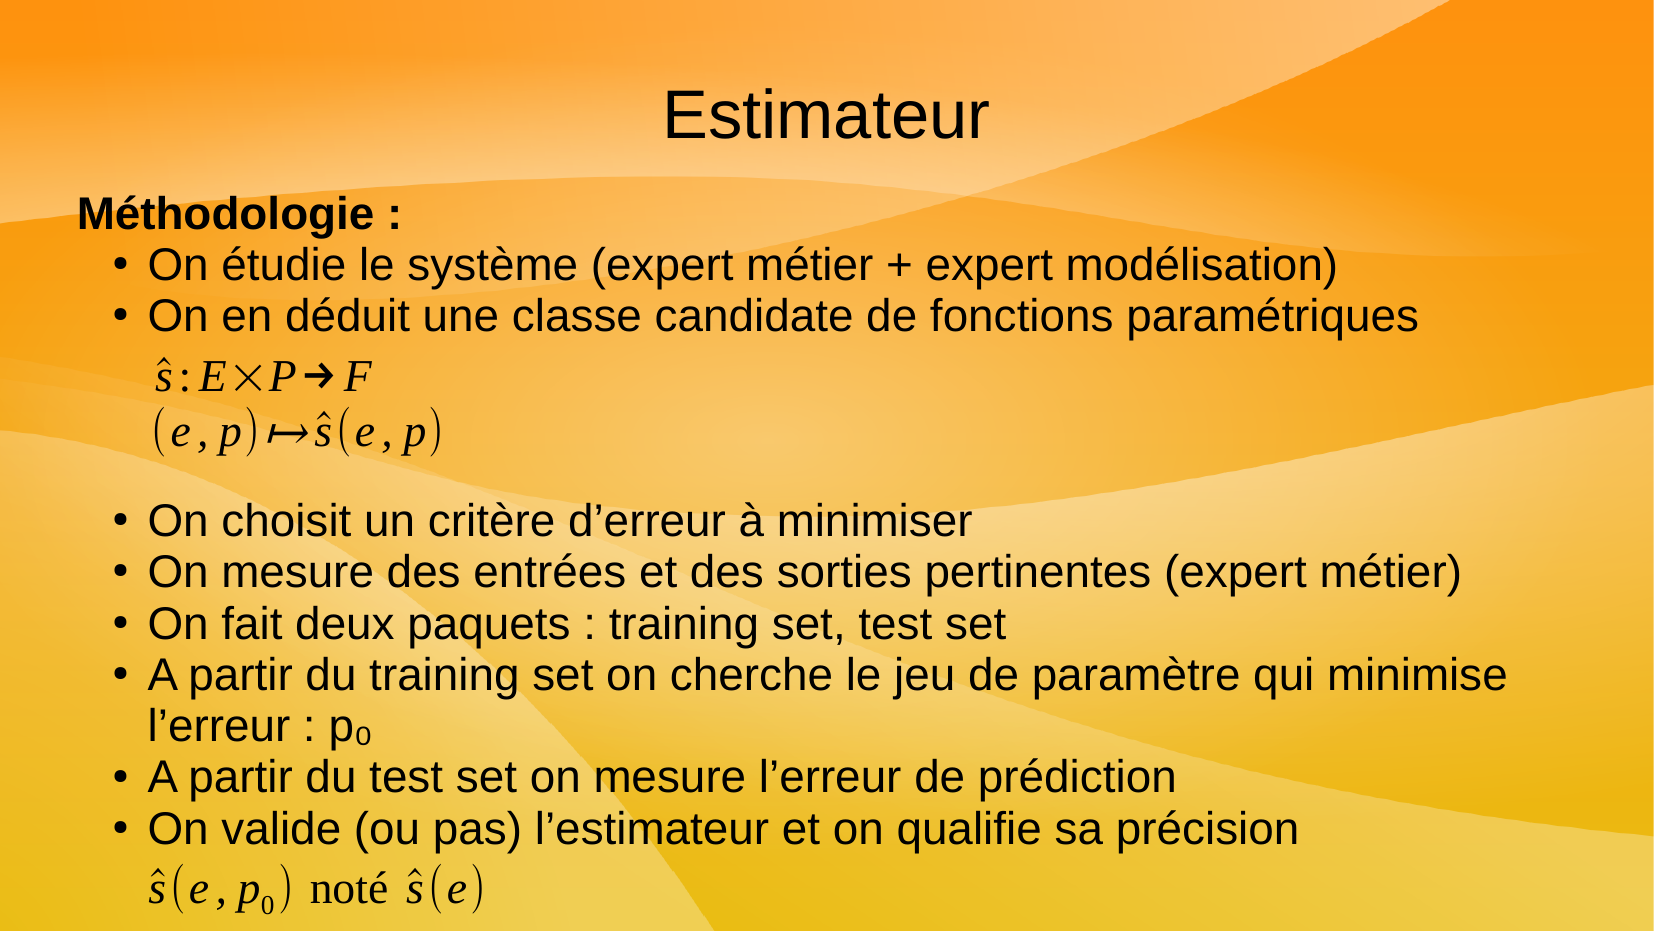

# Estimateur
Méthodologie :
On étudie le système (expert métier + expert modélisation)
On en déduit une classe candidate de fonctions paramétriques
On choisit un critère d’erreur à minimiser
On mesure des entrées et des sorties pertinentes (expert métier)
On fait deux paquets : training set, test set
A partir du training set on cherche le jeu de paramètre qui minimise l’erreur : p₀
A partir du test set on mesure l’erreur de prédiction
On valide (ou pas) l’estimateur et on qualifie sa précision